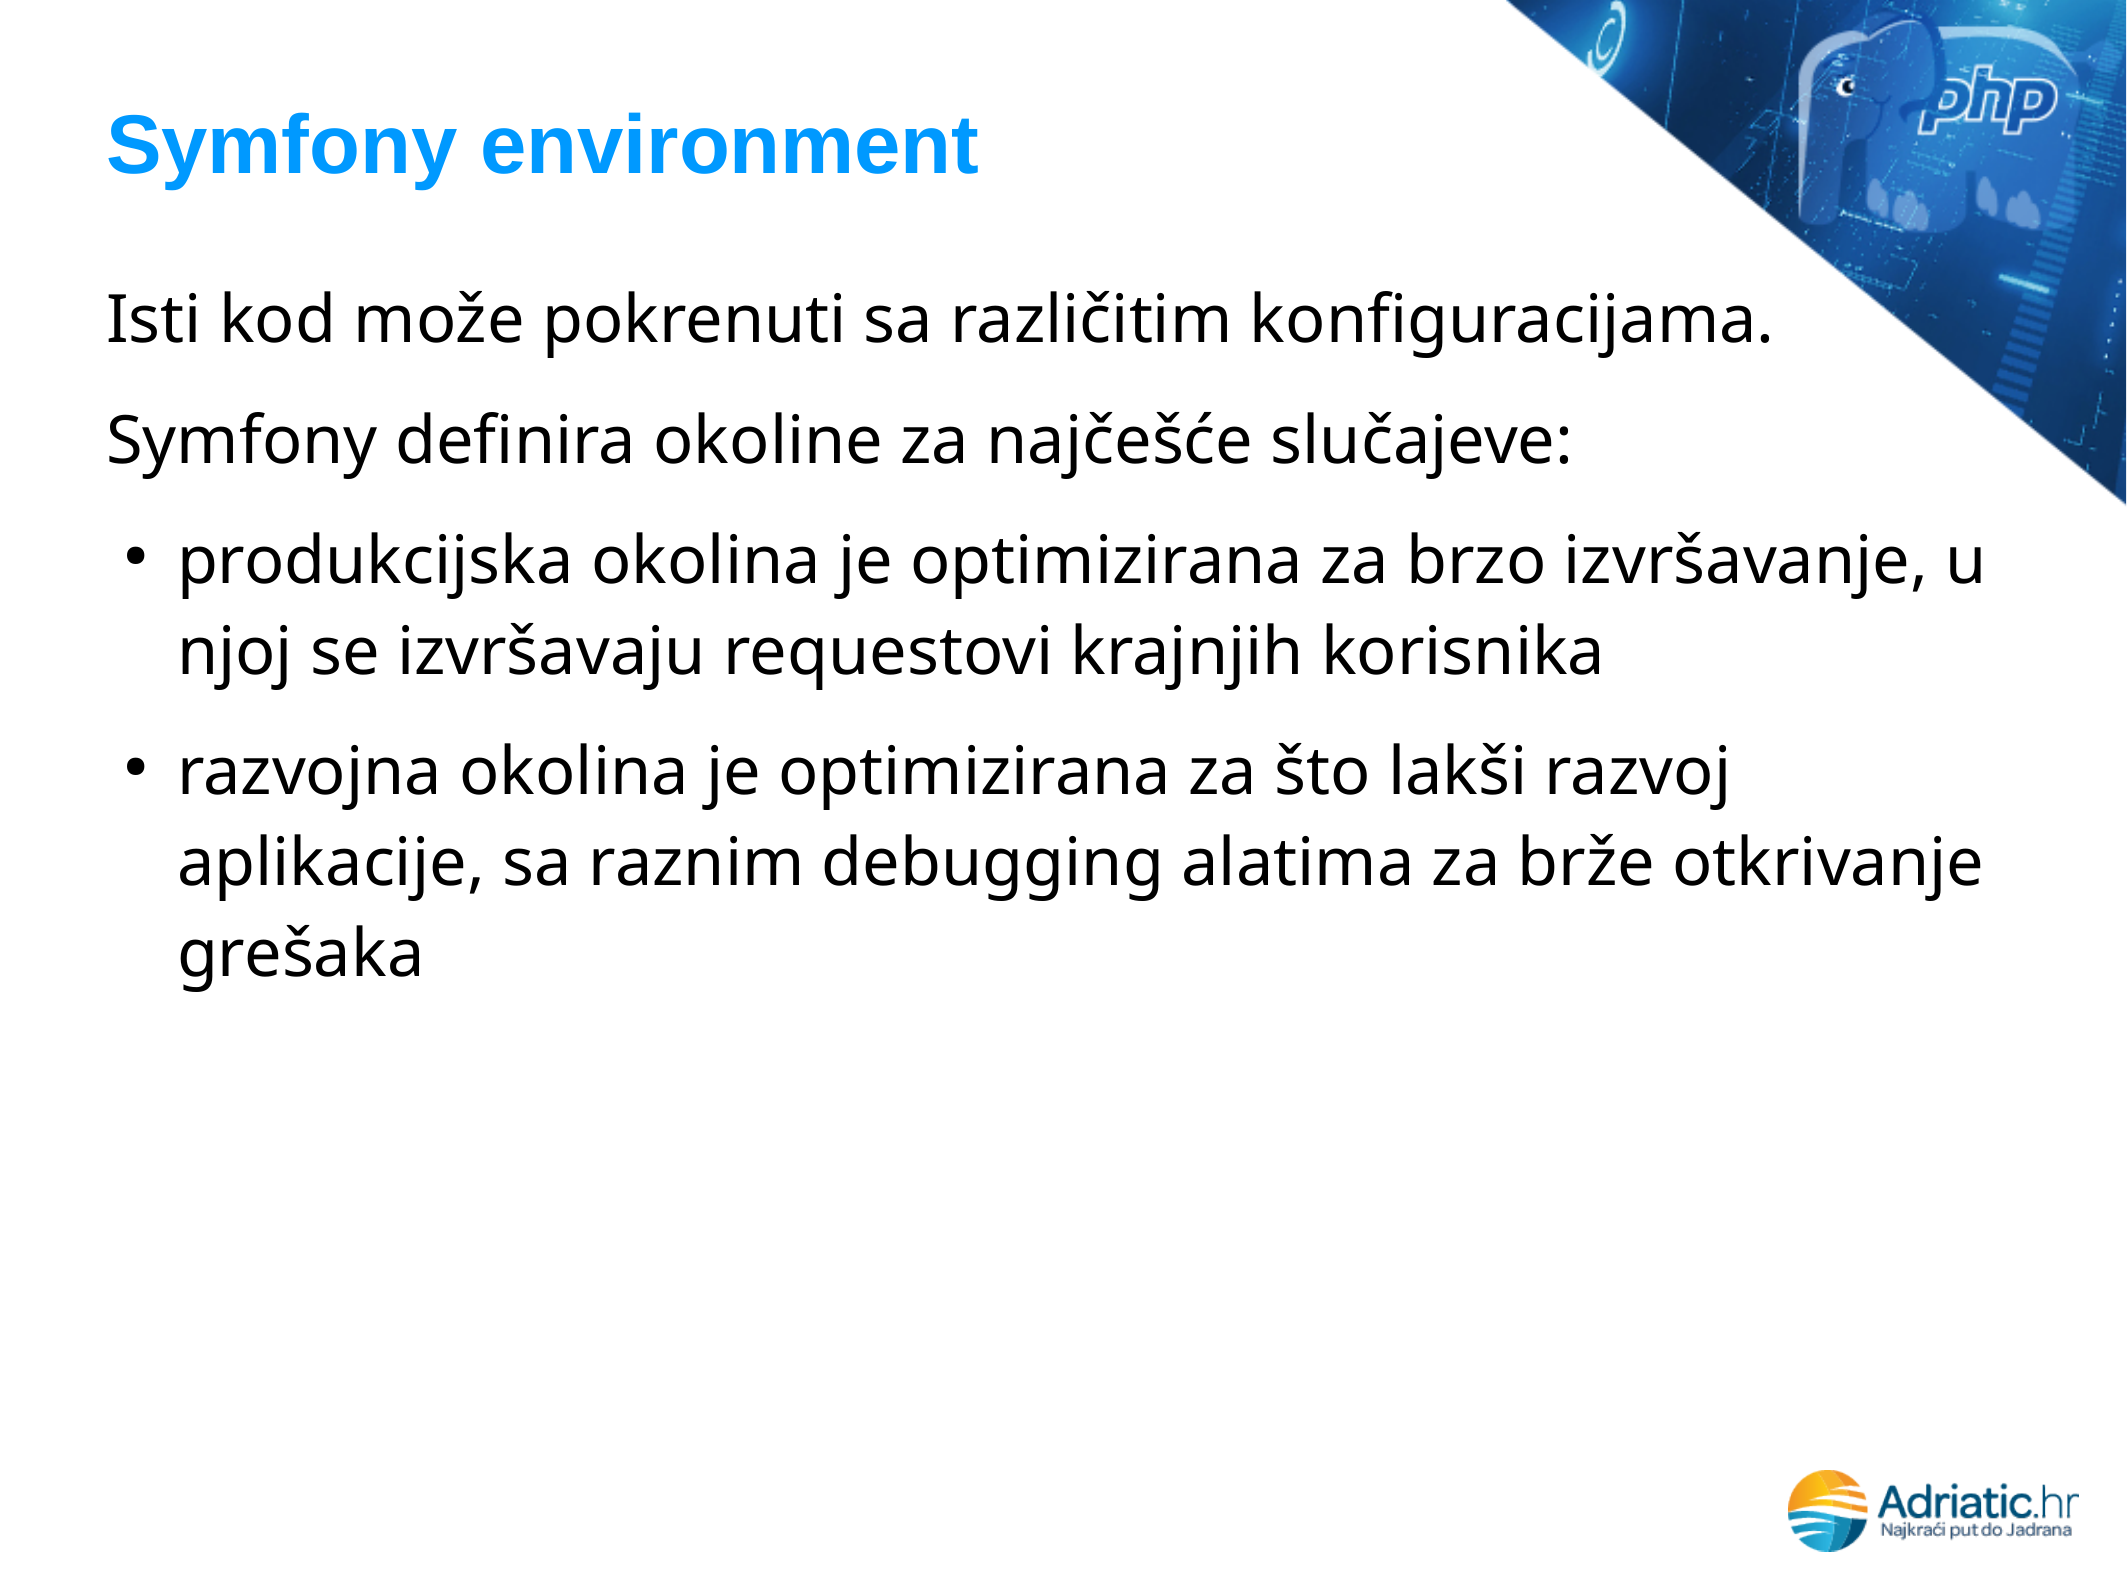

# Symfony environment
Isti kod može pokrenuti sa različitim konfiguracijama.
Symfony definira okoline za najčešće slučajeve:
produkcijska okolina je optimizirana za brzo izvršavanje, u njoj se izvršavaju requestovi krajnjih korisnika
razvojna okolina je optimizirana za što lakši razvoj aplikacije, sa raznim debugging alatima za brže otkrivanje grešaka